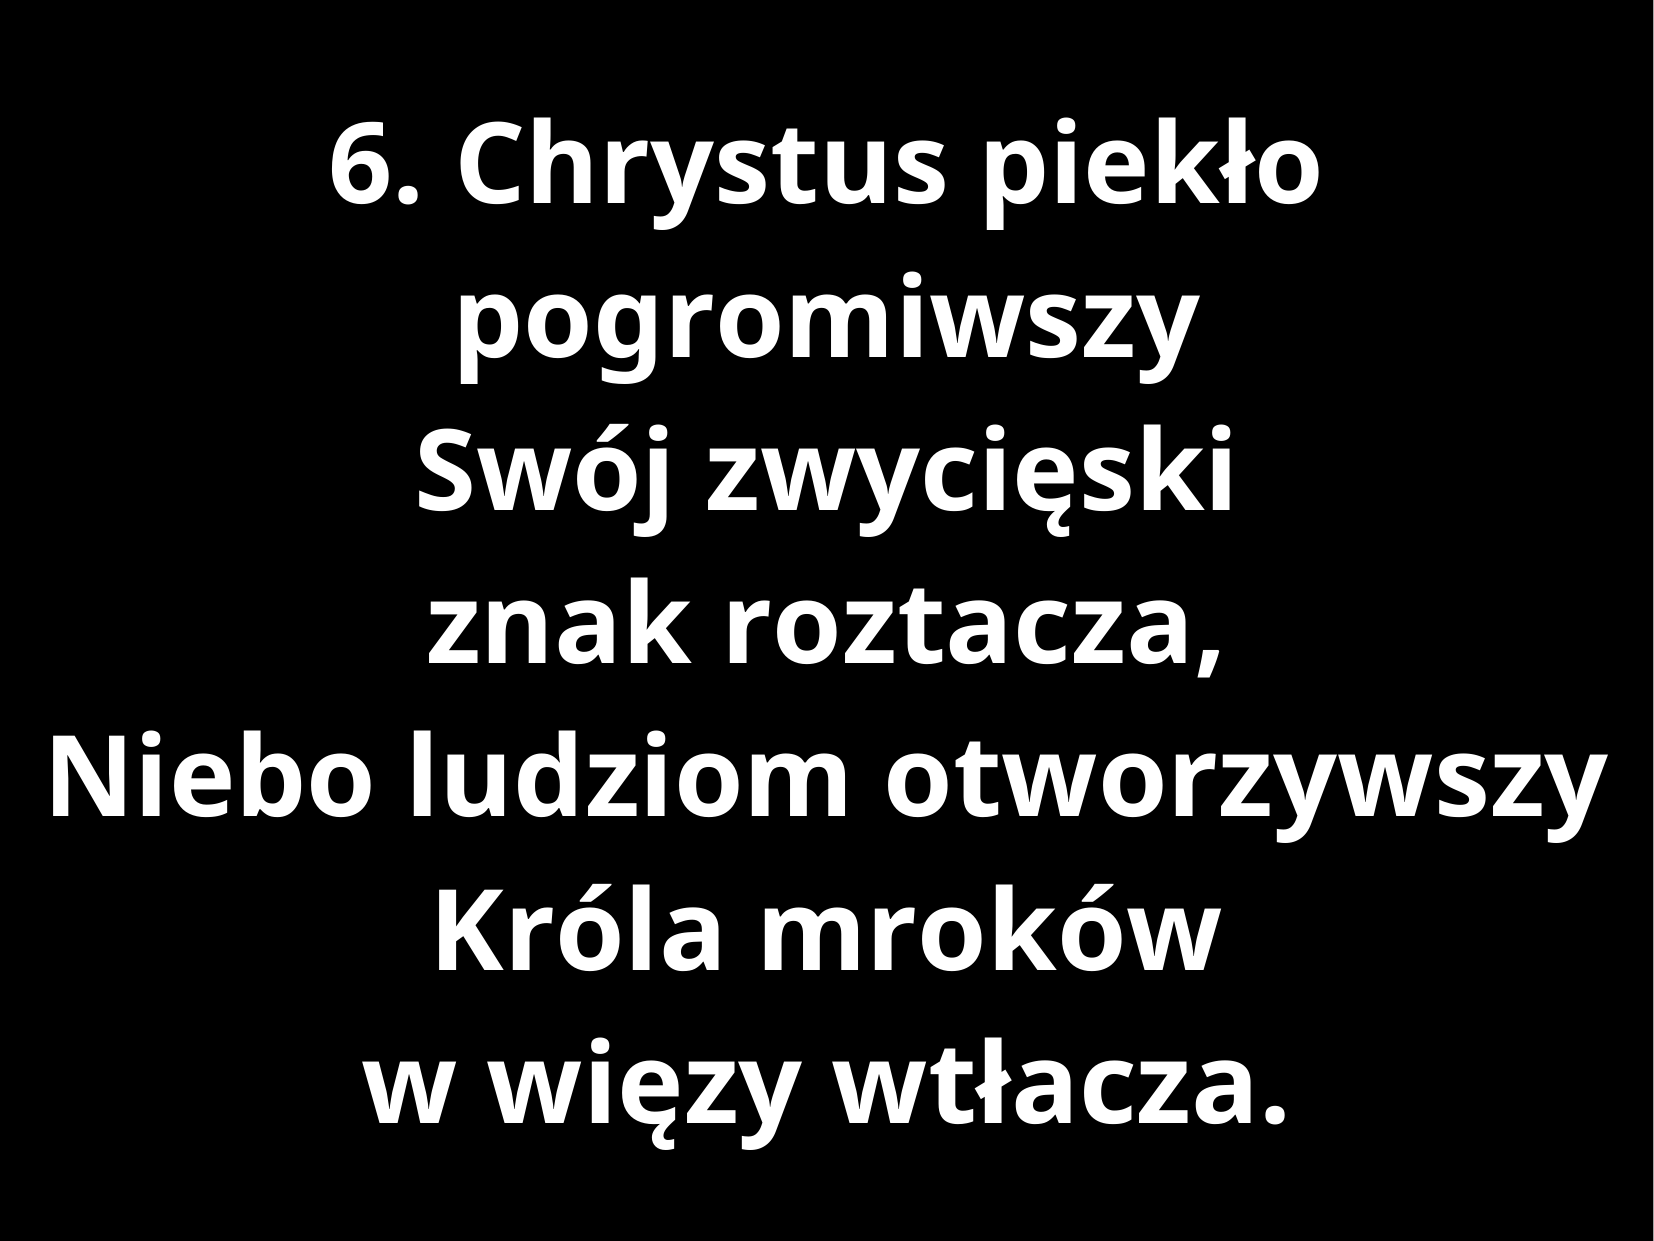

# 6. Chrystus piekło pogromiwszy Swój zwycięski znak roztacza, Niebo ludziom otworzywszy Króla mroków w więzy wtłacza.